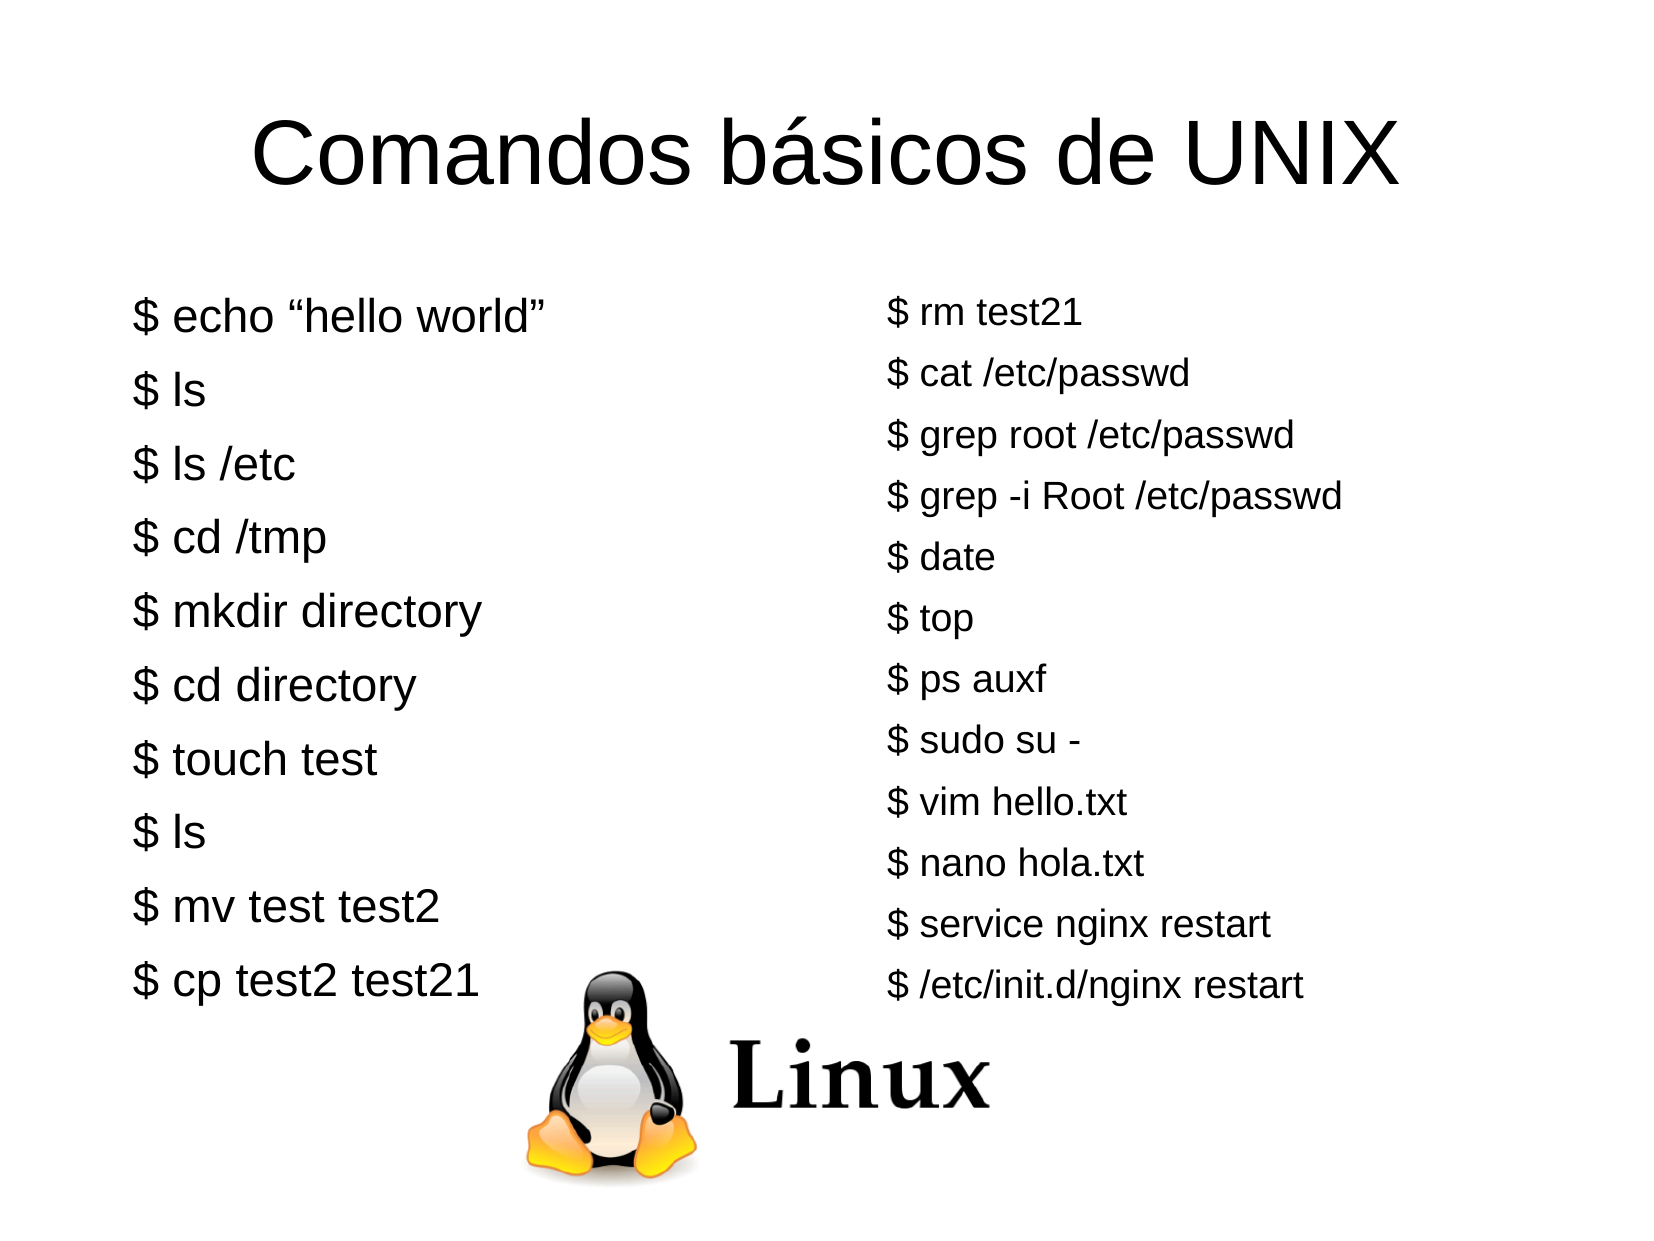

# Comandos básicos de UNIX
$ echo “hello world”
$ ls
$ ls /etc
$ cd /tmp
$ mkdir directory
$ cd directory
$ touch test
$ ls
$ mv test test2
$ cp test2 test21
$ rm test21
$ cat /etc/passwd
$ grep root /etc/passwd
$ grep -i Root /etc/passwd
$ date
$ top
$ ps auxf
$ sudo su -
$ vim hello.txt
$ nano hola.txt
$ service nginx restart
$ /etc/init.d/nginx restart